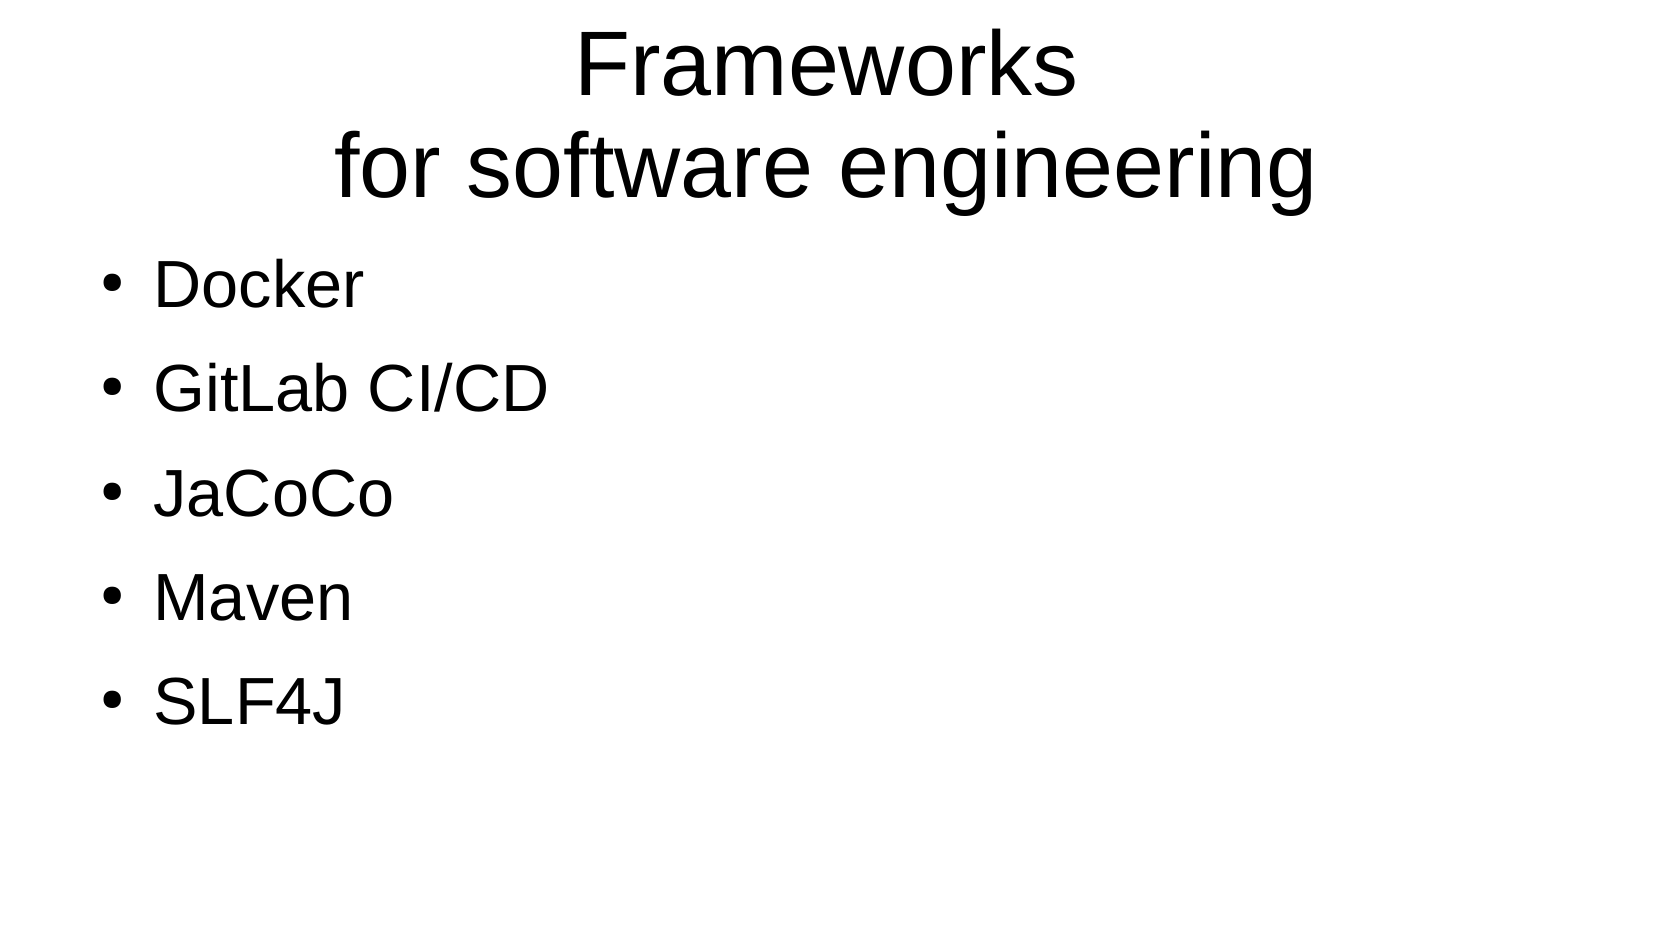

Frameworks
for software engineering
# Docker
GitLab CI/CD
JaCoCo
Maven
SLF4J